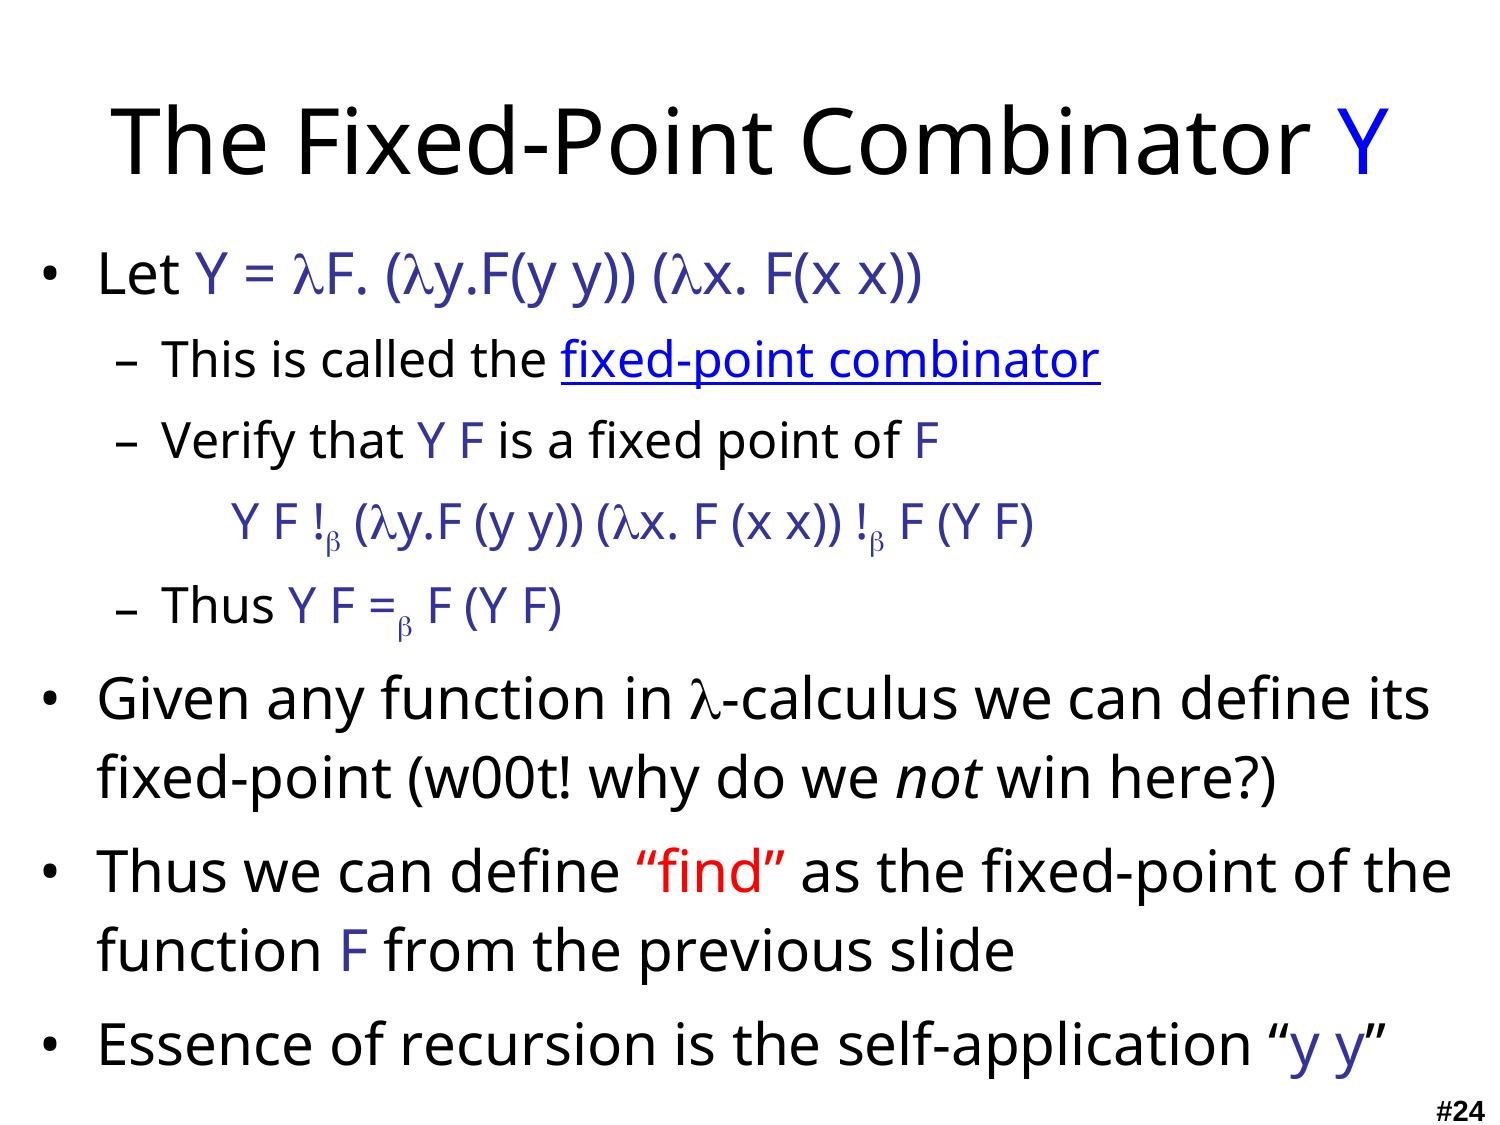

# The Fixed-Point Combinator Y
Let Y = F. (y.F(y y)) (x. F(x x))
This is called the fixed-point combinator
Verify that Y F is a fixed point of F
 Y F ! (y.F (y y)) (x. F (x x)) ! F (Y F)
Thus Y F = F (Y F)
Given any function in -calculus we can define its fixed-point (w00t! why do we not win here?)
Thus we can define “find” as the fixed-point of the function F from the previous slide
Essence of recursion is the self-application “y y”
24